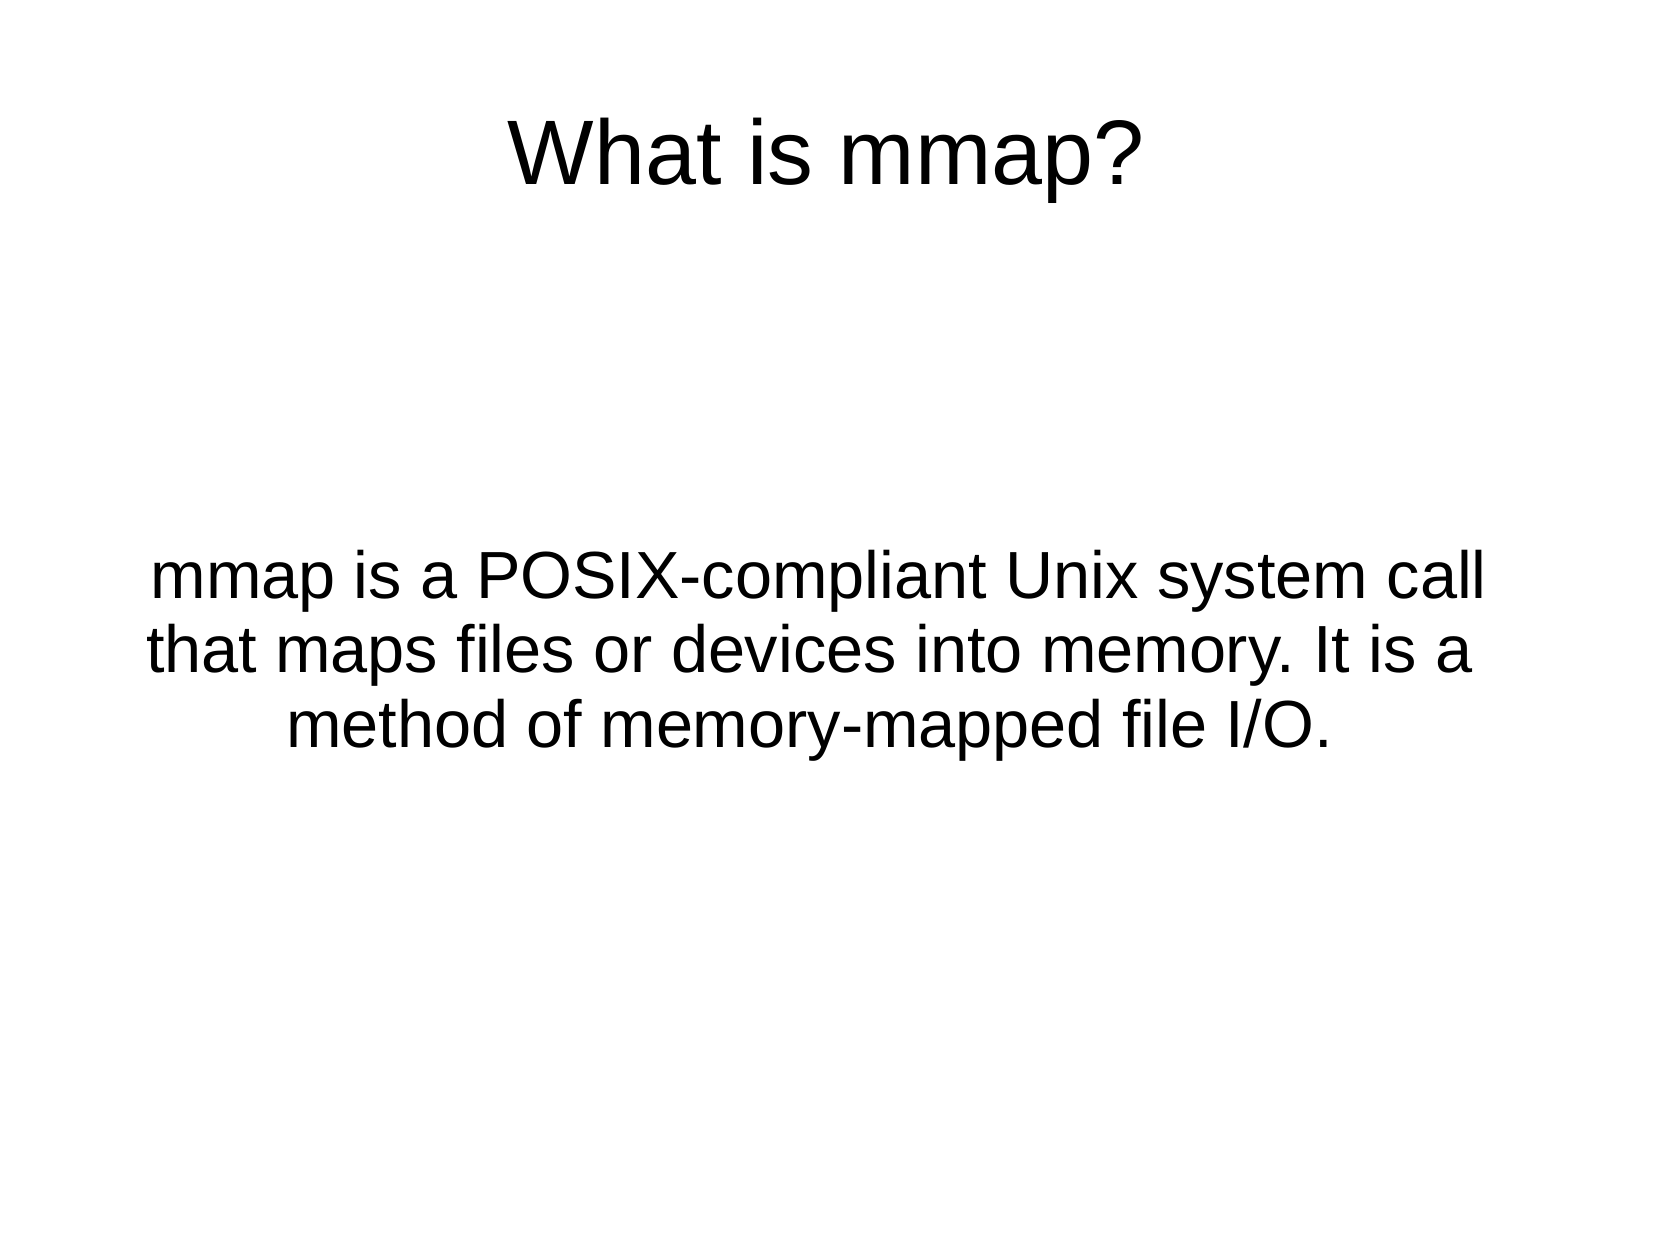

# What is mmap?
 mmap is a POSIX-compliant Unix system call that maps files or devices into memory. It is a method of memory-mapped file I/O.